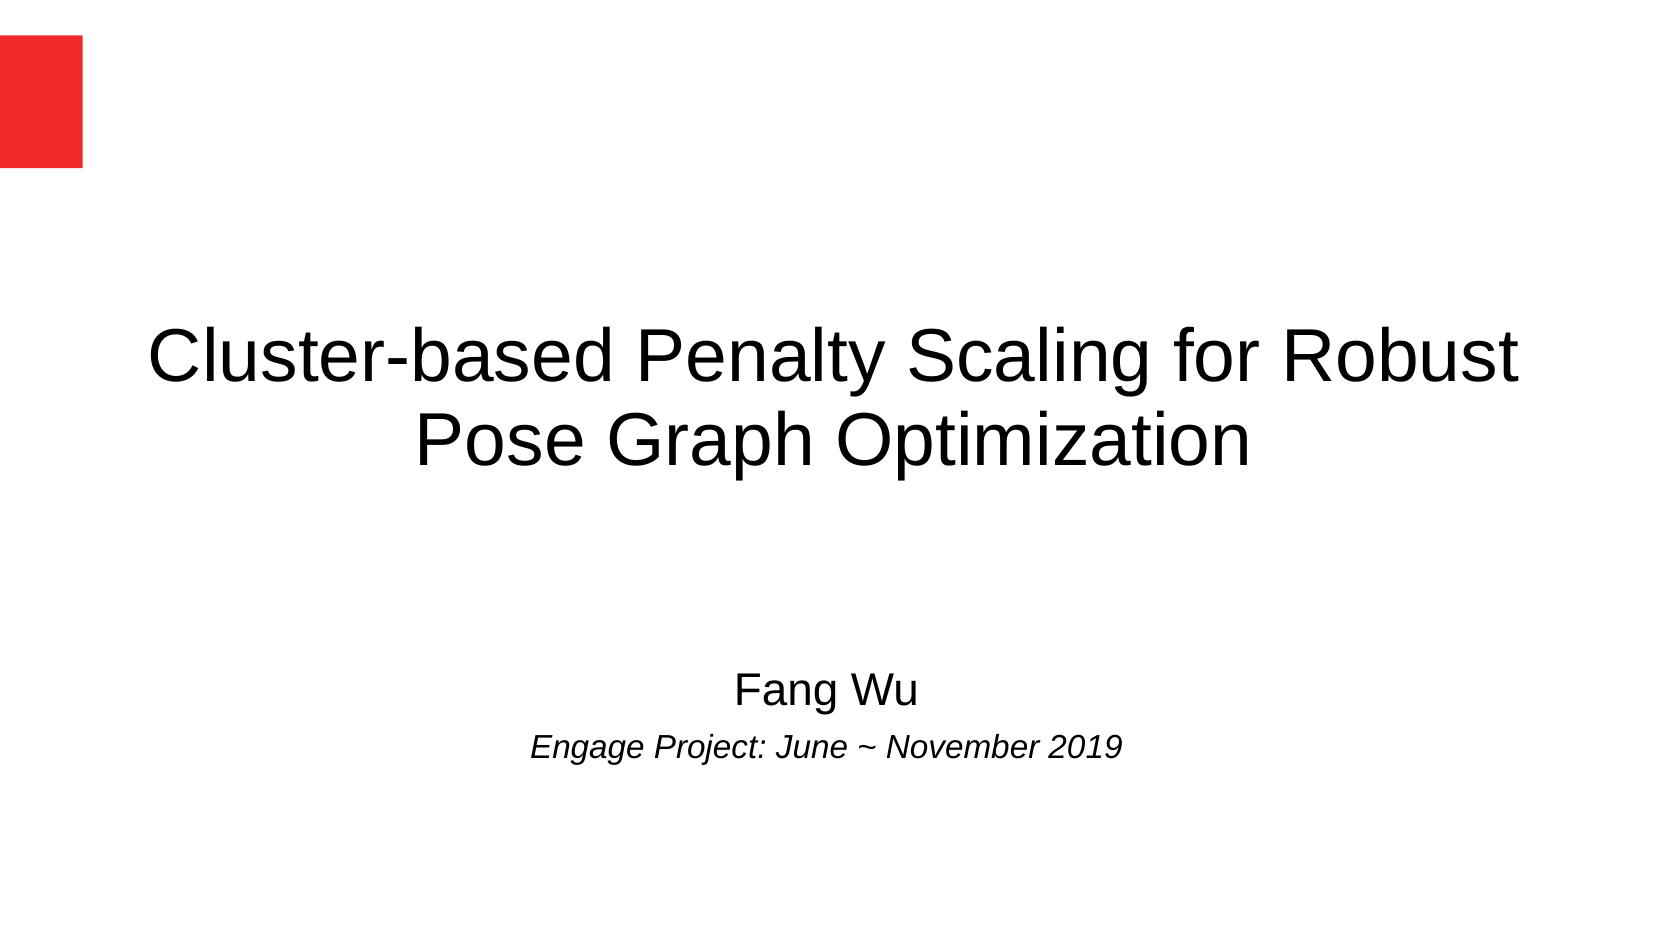

# Cluster-based Penalty Scaling for Robust
Pose Graph Optimization
Fang Wu
Engage Project: June ~ November 2019